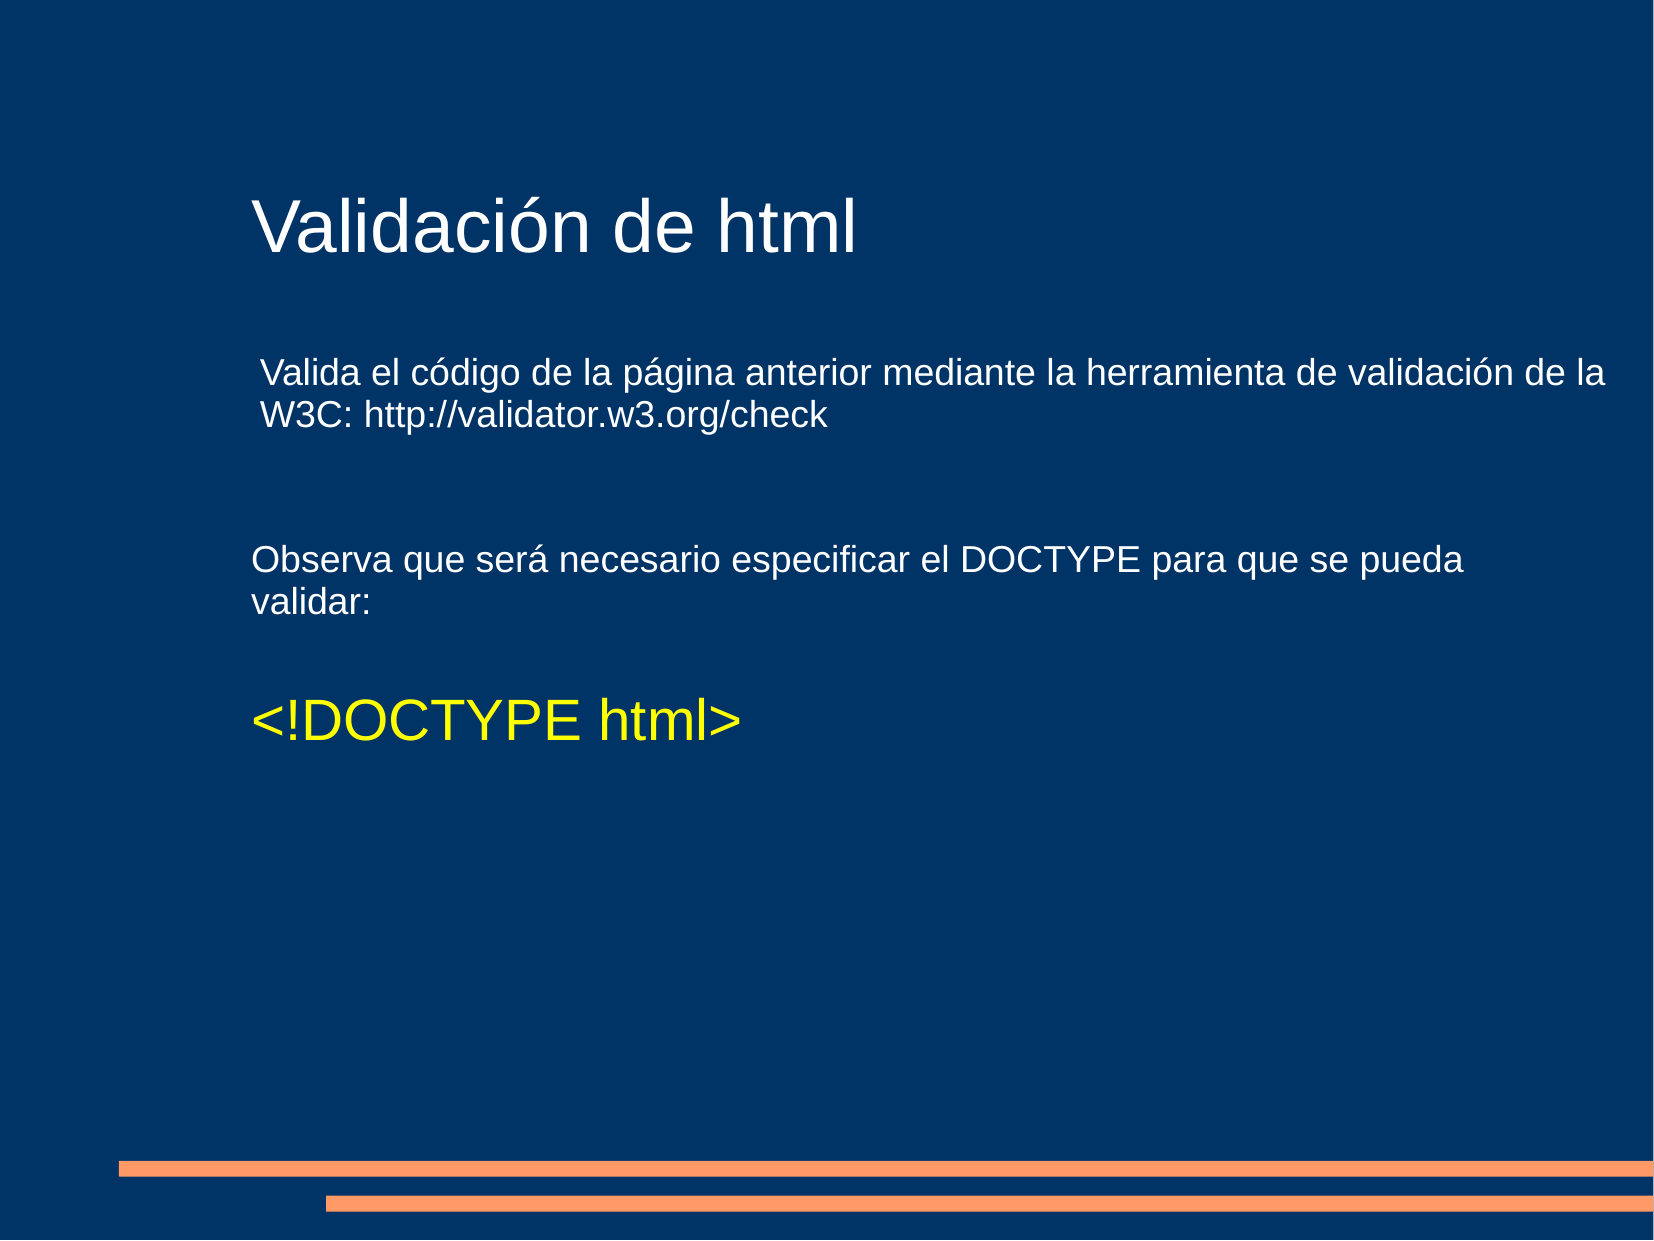

Validación de html
Valida el código de la página anterior mediante la herramienta de validación de la W3C: http://validator.w3.org/check
Observa que será necesario especificar el DOCTYPE para que se pueda validar:
<!DOCTYPE html>